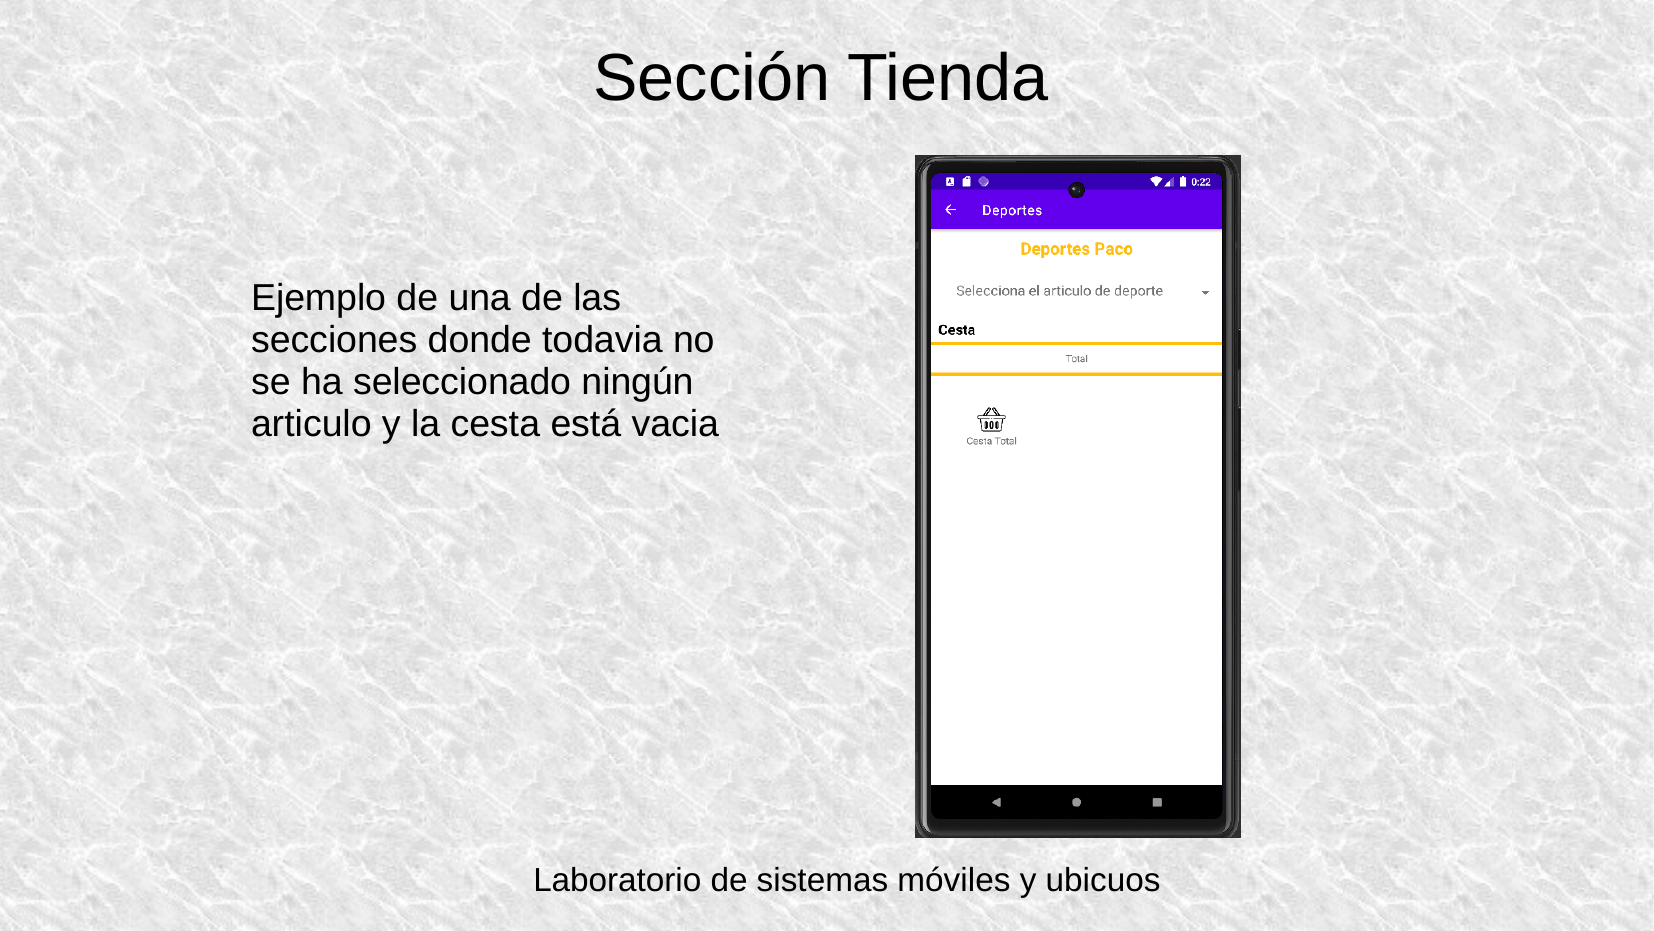

# Sección Tienda
Ejemplo de una de las secciones donde todavia no se ha seleccionado ningún articulo y la cesta está vacia
Laboratorio de sistemas móviles y ubicuos